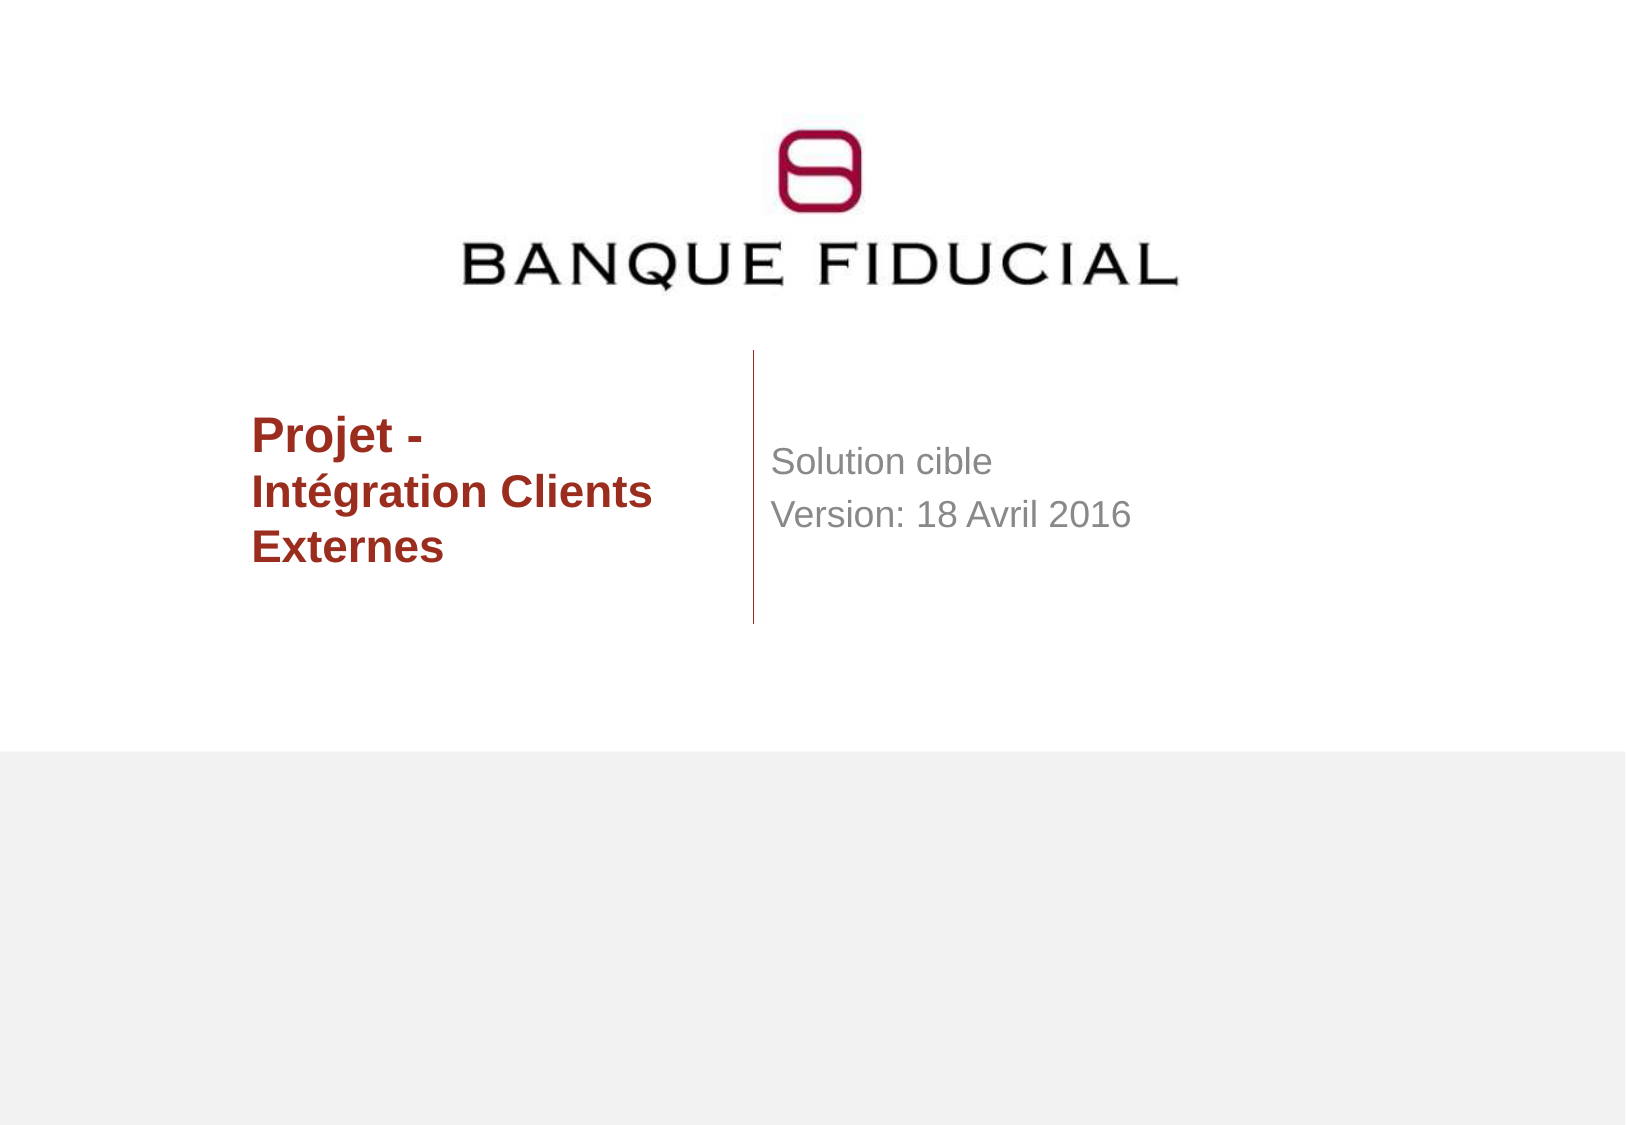

# Projet - Intégration Clients Externes
Solution cible
Version: 18 Avril 2016